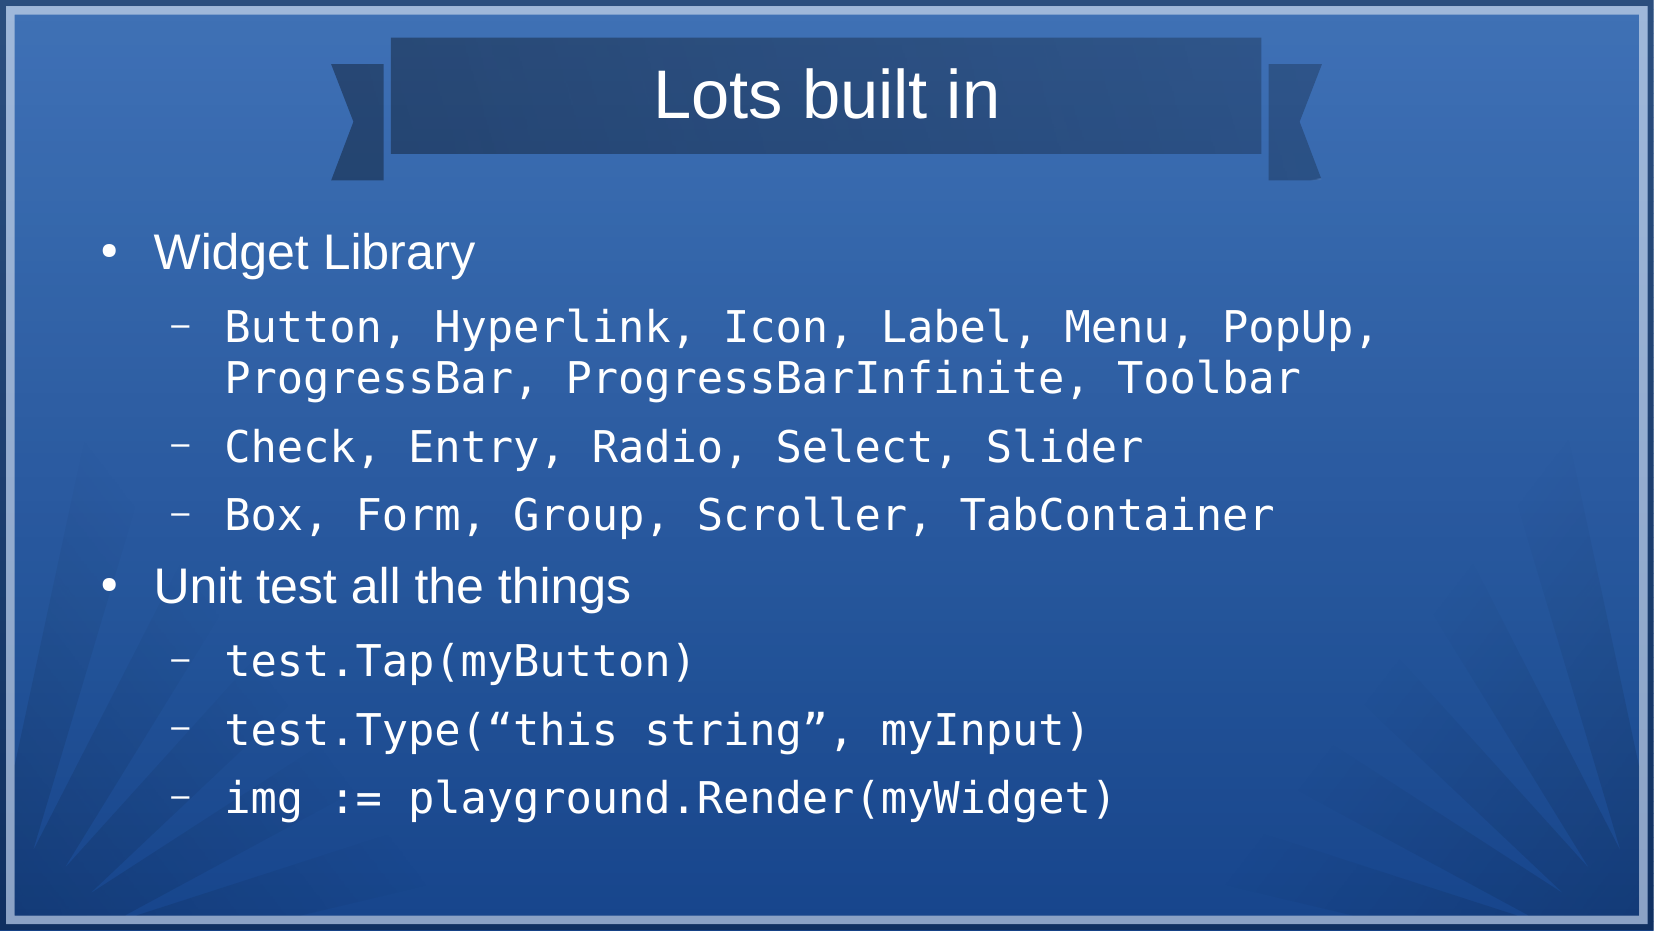

# Lots built in
Widget Library
Button, Hyperlink, Icon, Label, Menu, PopUp, ProgressBar, ProgressBarInfinite, Toolbar
Check, Entry, Radio, Select, Slider
Box, Form, Group, Scroller, TabContainer
Unit test all the things
test.Tap(myButton)
test.Type(“this string”, myInput)
img := playground.Render(myWidget)